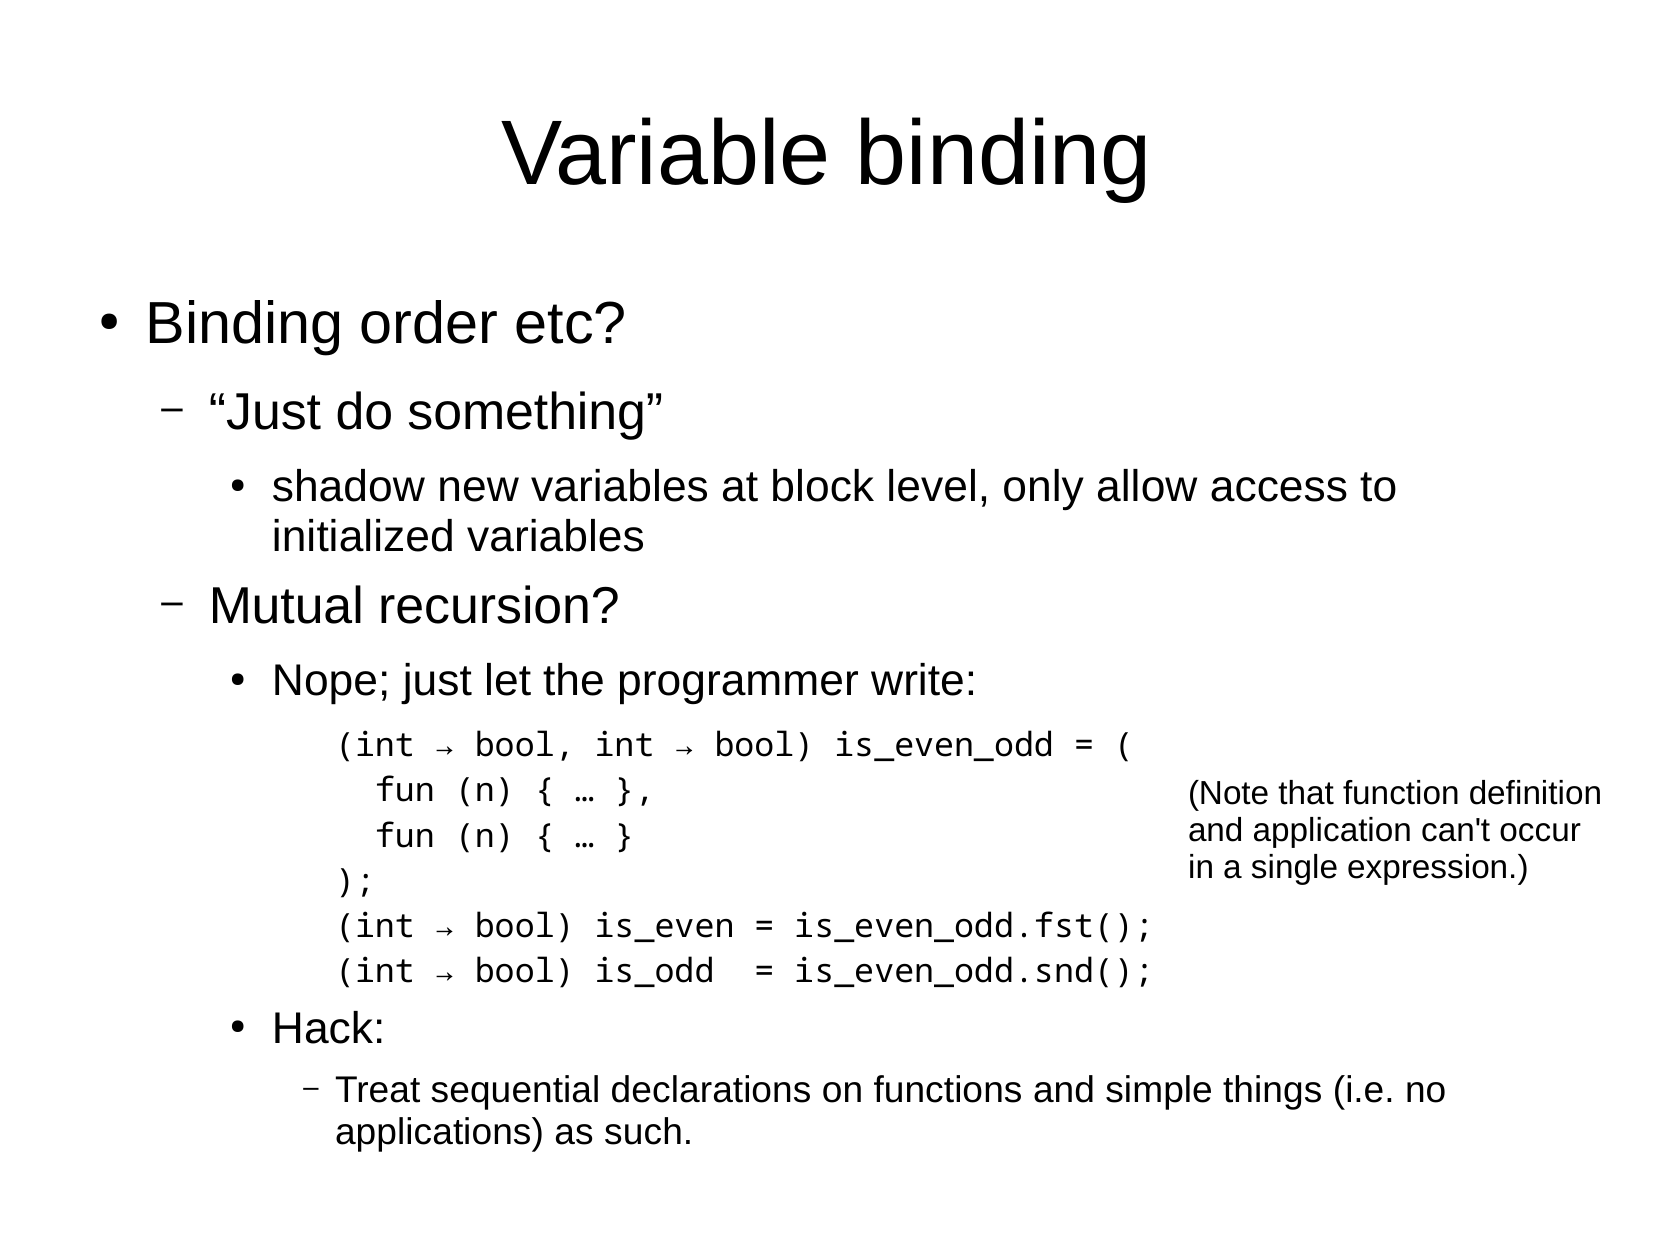

# Variable binding
Binding order etc?
“Just do something”
shadow new variables at block level, only allow access to initialized variables
Mutual recursion?
Nope; just let the programmer write:
(int → bool, int → bool) is_even_odd = (
 fun (n) { … },
 fun (n) { … }
);
(int → bool) is_even = is_even_odd.fst();
(int → bool) is_odd = is_even_odd.snd();
Hack:
Treat sequential declarations on functions and simple things (i.e. no applications) as such.
(Note that function definition
and application can't occur
in a single expression.)